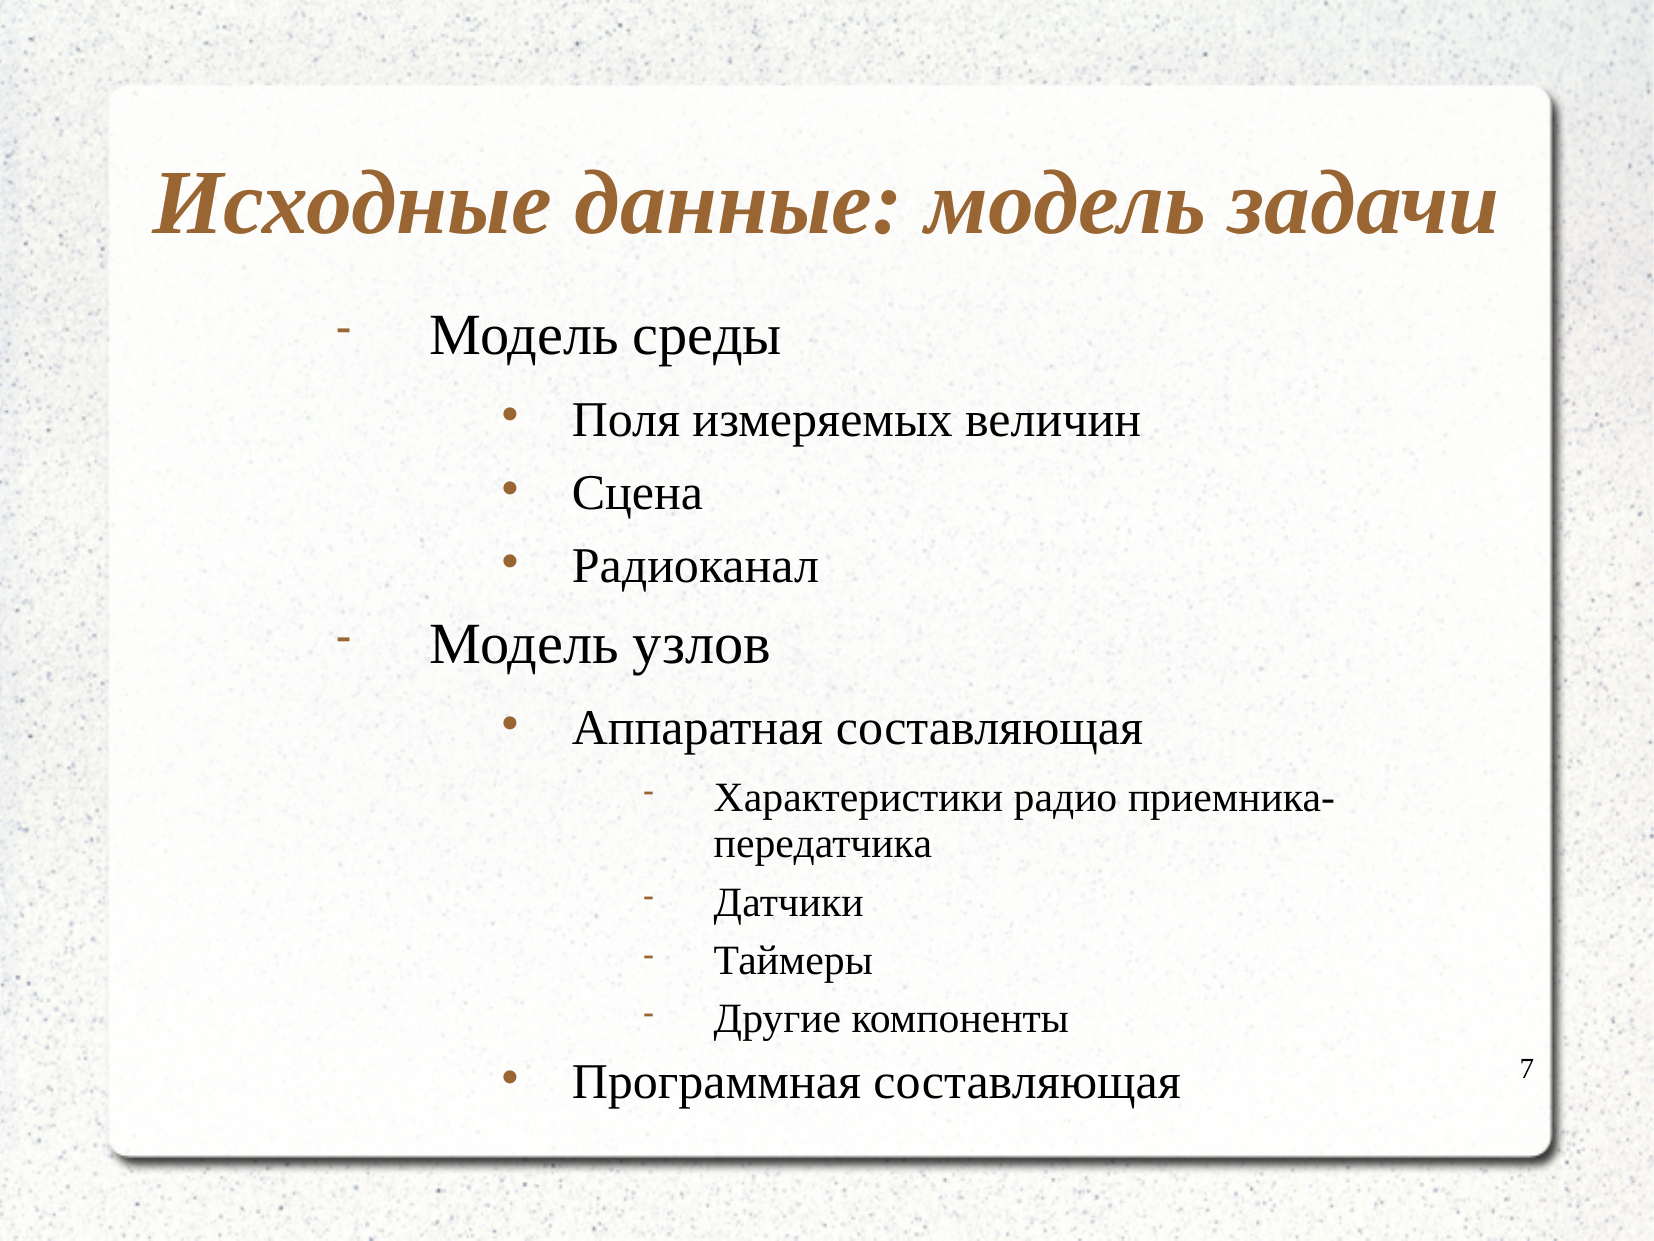

# Исходные данные: модель задачи
Модель среды
Поля измеряемых величин
Сцена
Радиоканал
Модель узлов
Аппаратная составляющая
Характеристики радио приемника-передатчика
Датчики
Таймеры
Другие компоненты
Программная составляющая
7